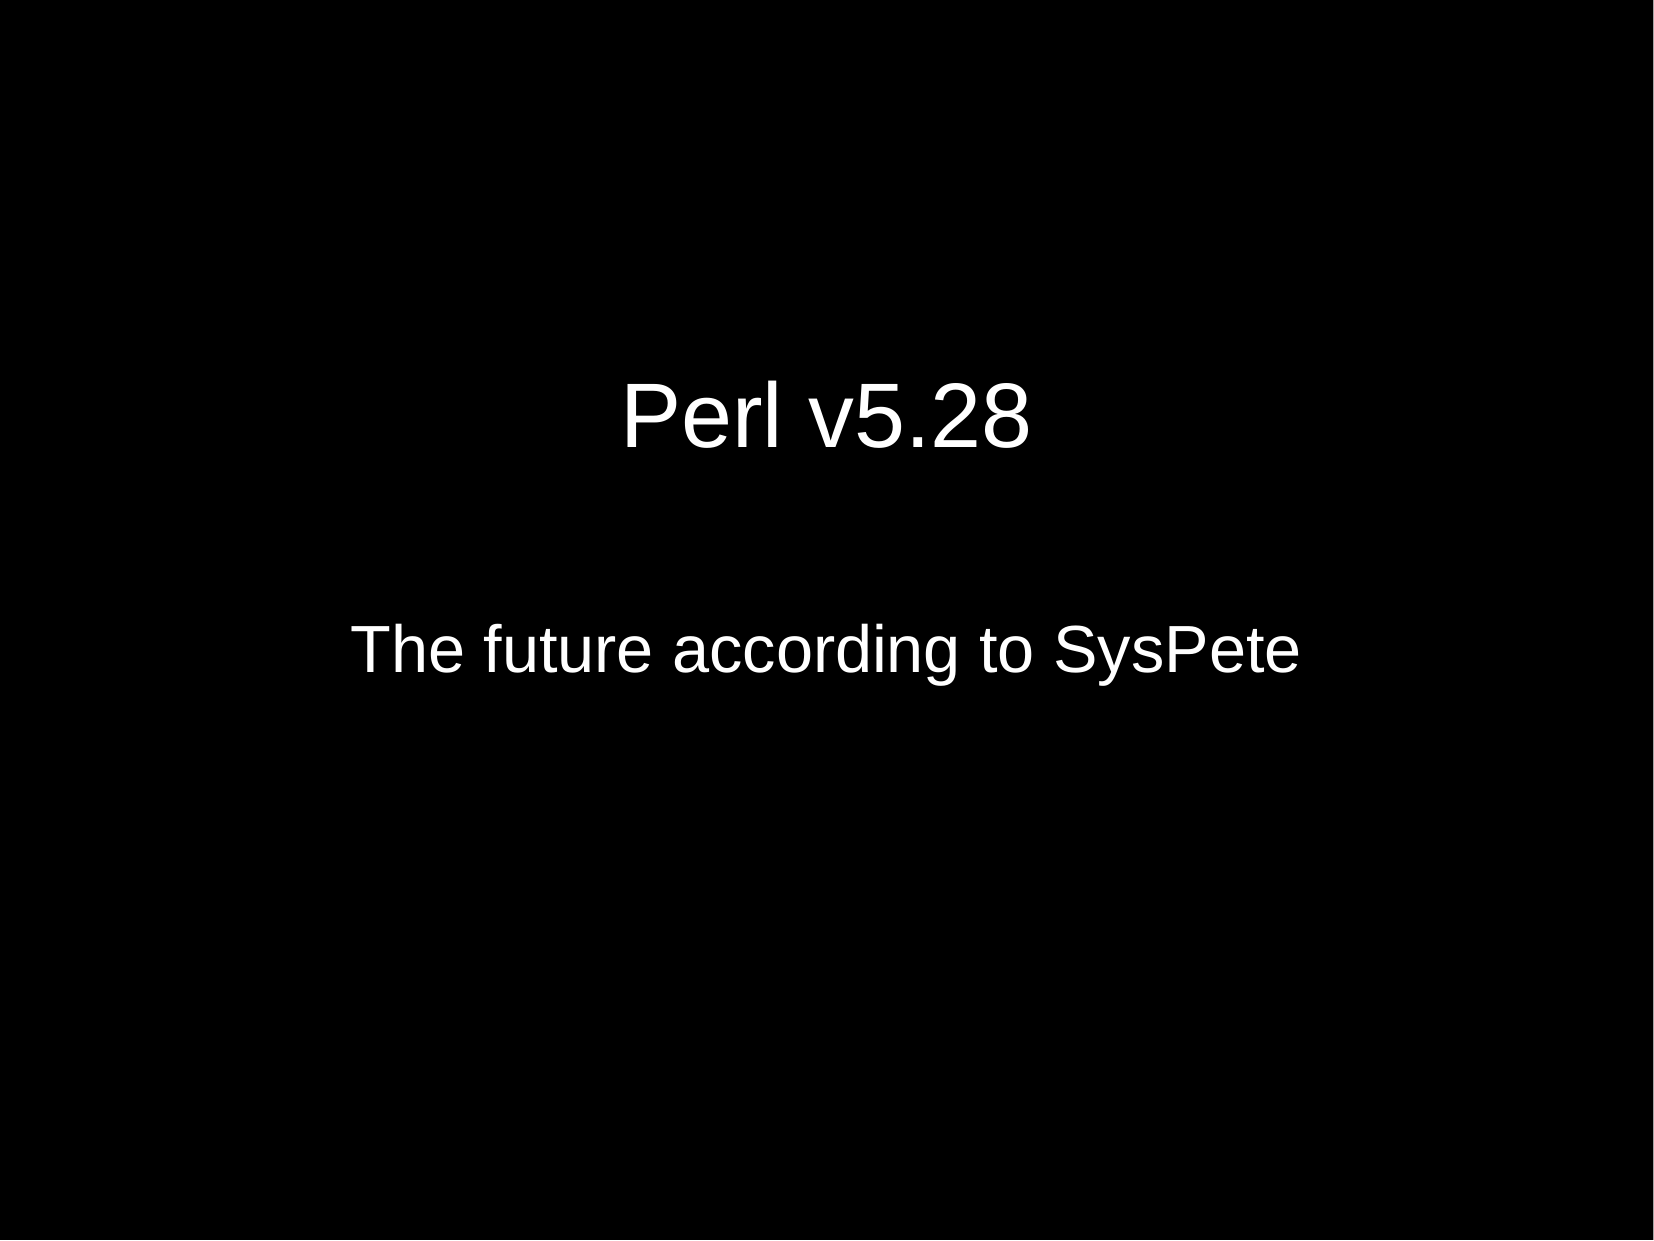

The future according to SysPete
# Perl v5.28